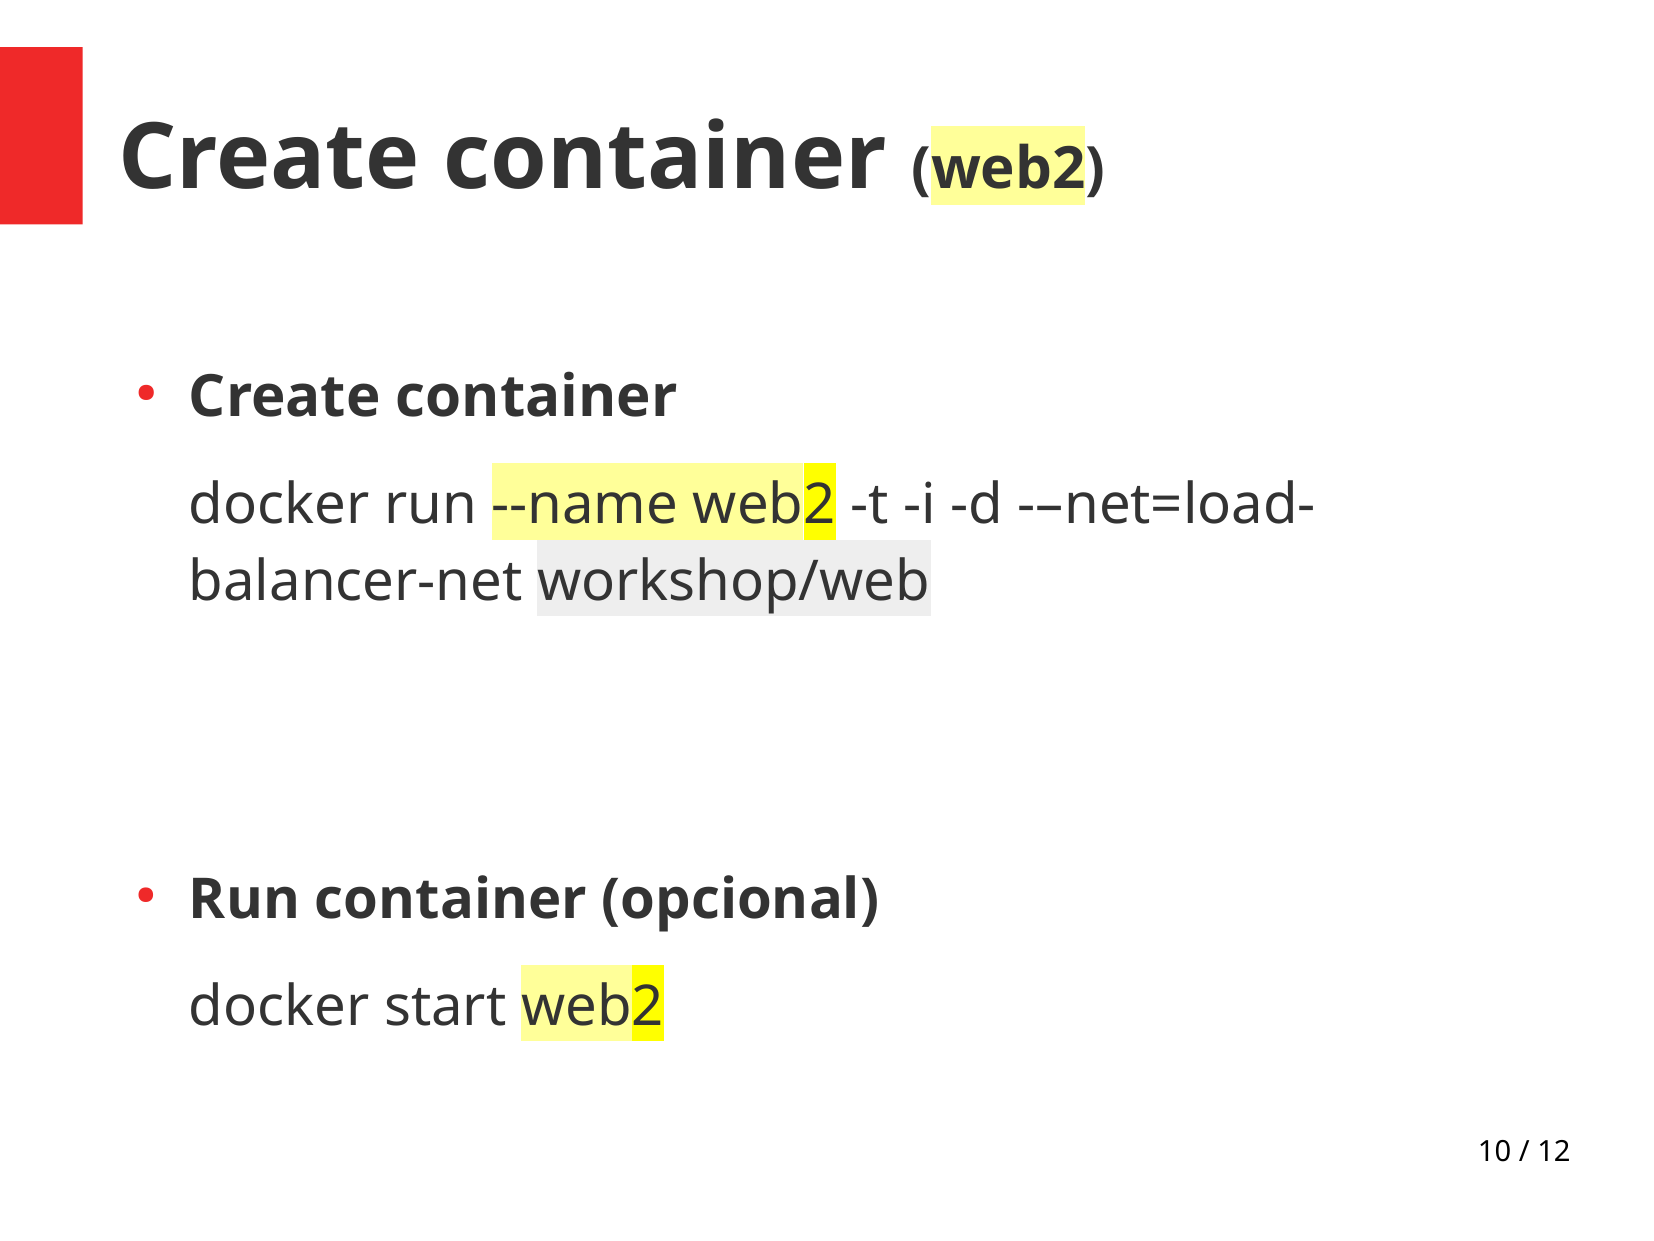

# Create container (web2)
Create container
docker run --name web2 -t -i -d -–net=load-balancer-net workshop/web
Run container (opcional)
docker start web2
10